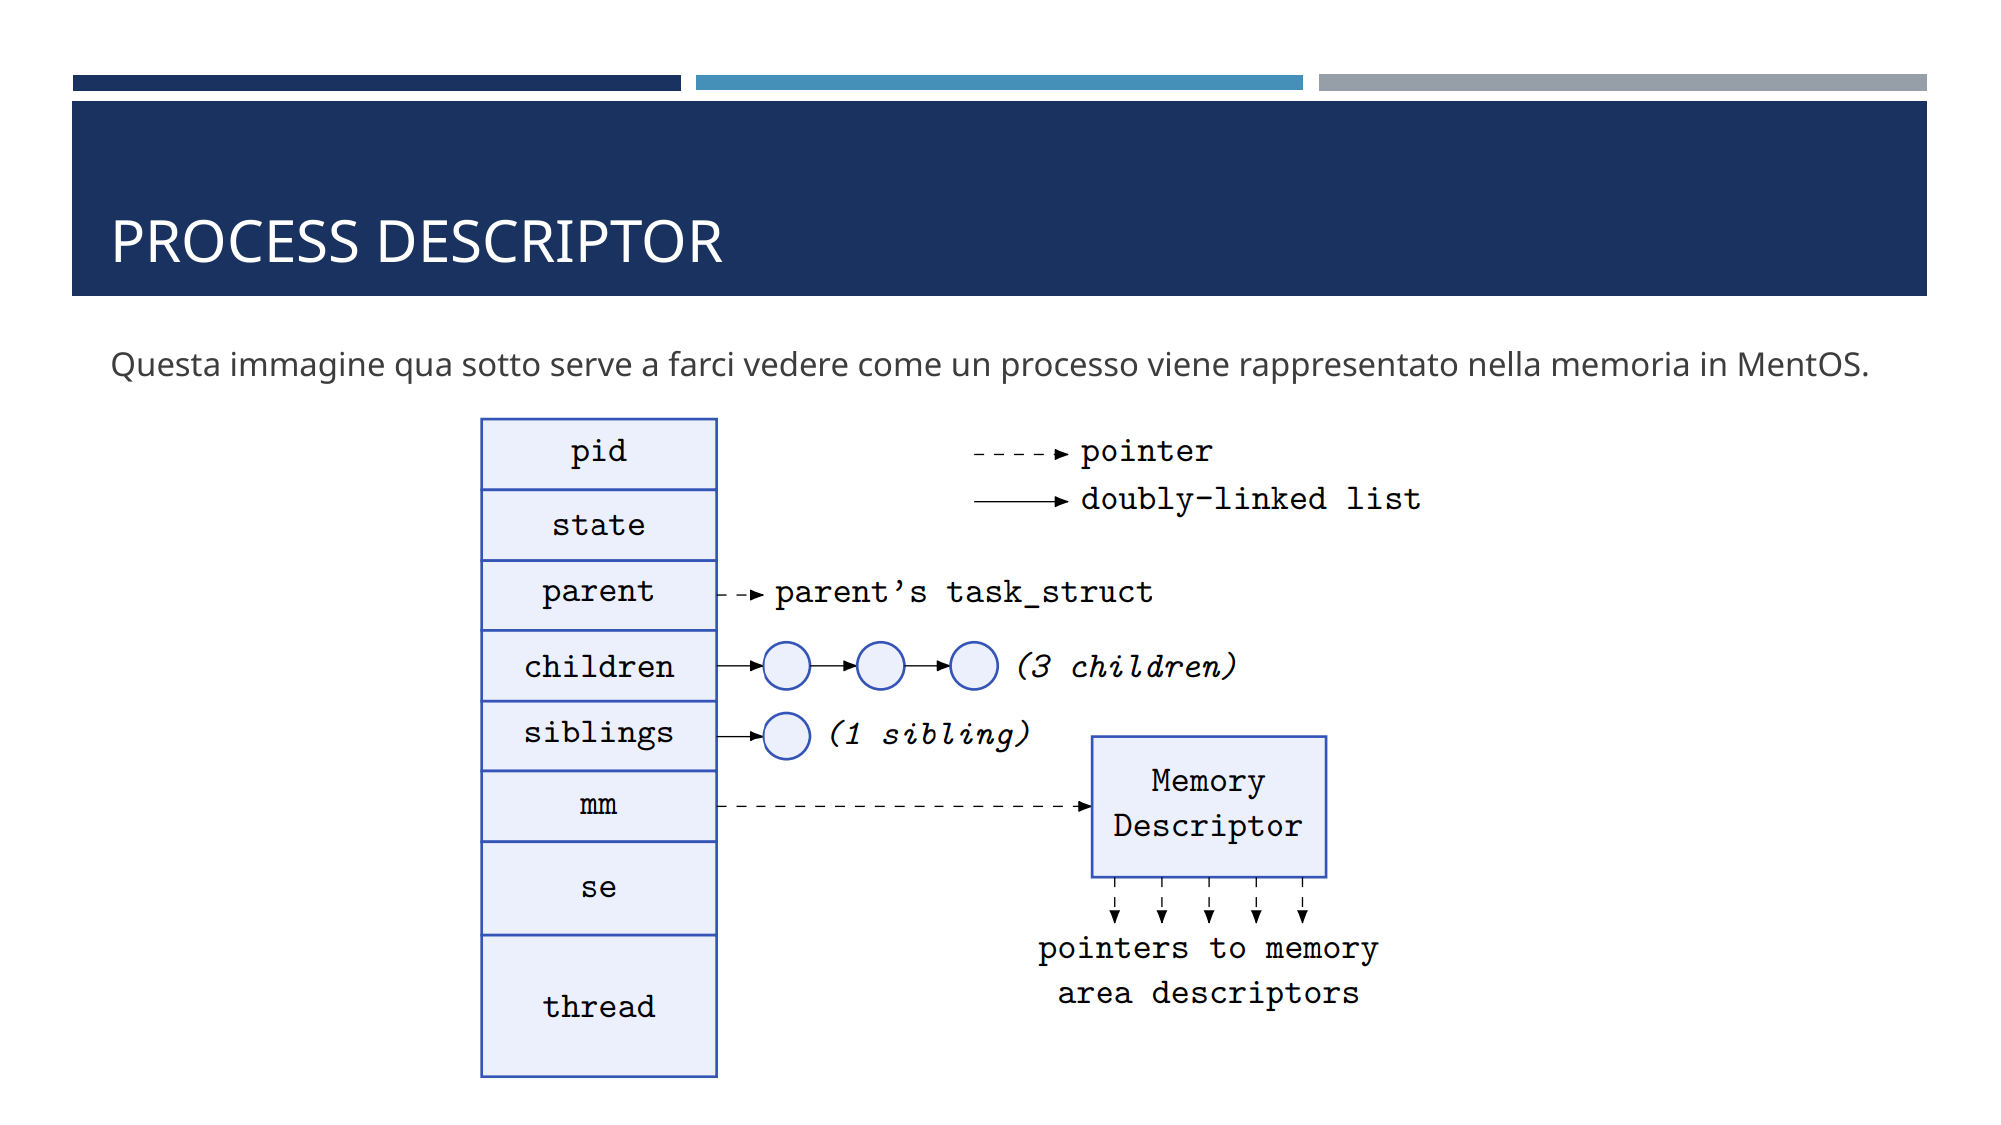

# Process Descriptor
Questa immagine qua sotto serve a farci vedere come un processo viene rappresentato nella memoria in MentOS.